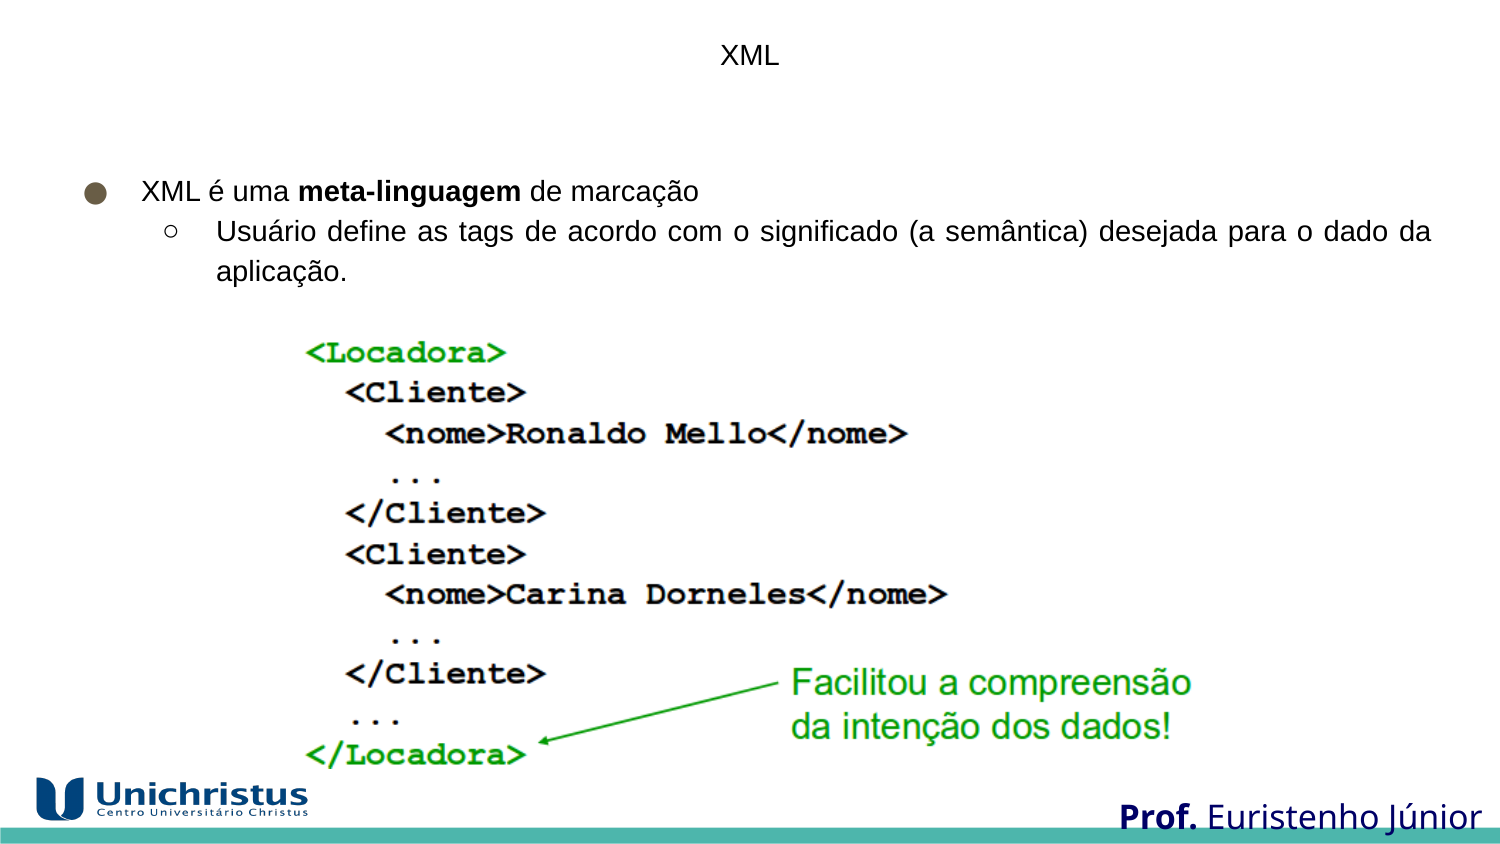

# XML
XML é uma meta-linguagem de marcação
Usuário define as tags de acordo com o significado (a semântica) desejada para o dado da aplicação.